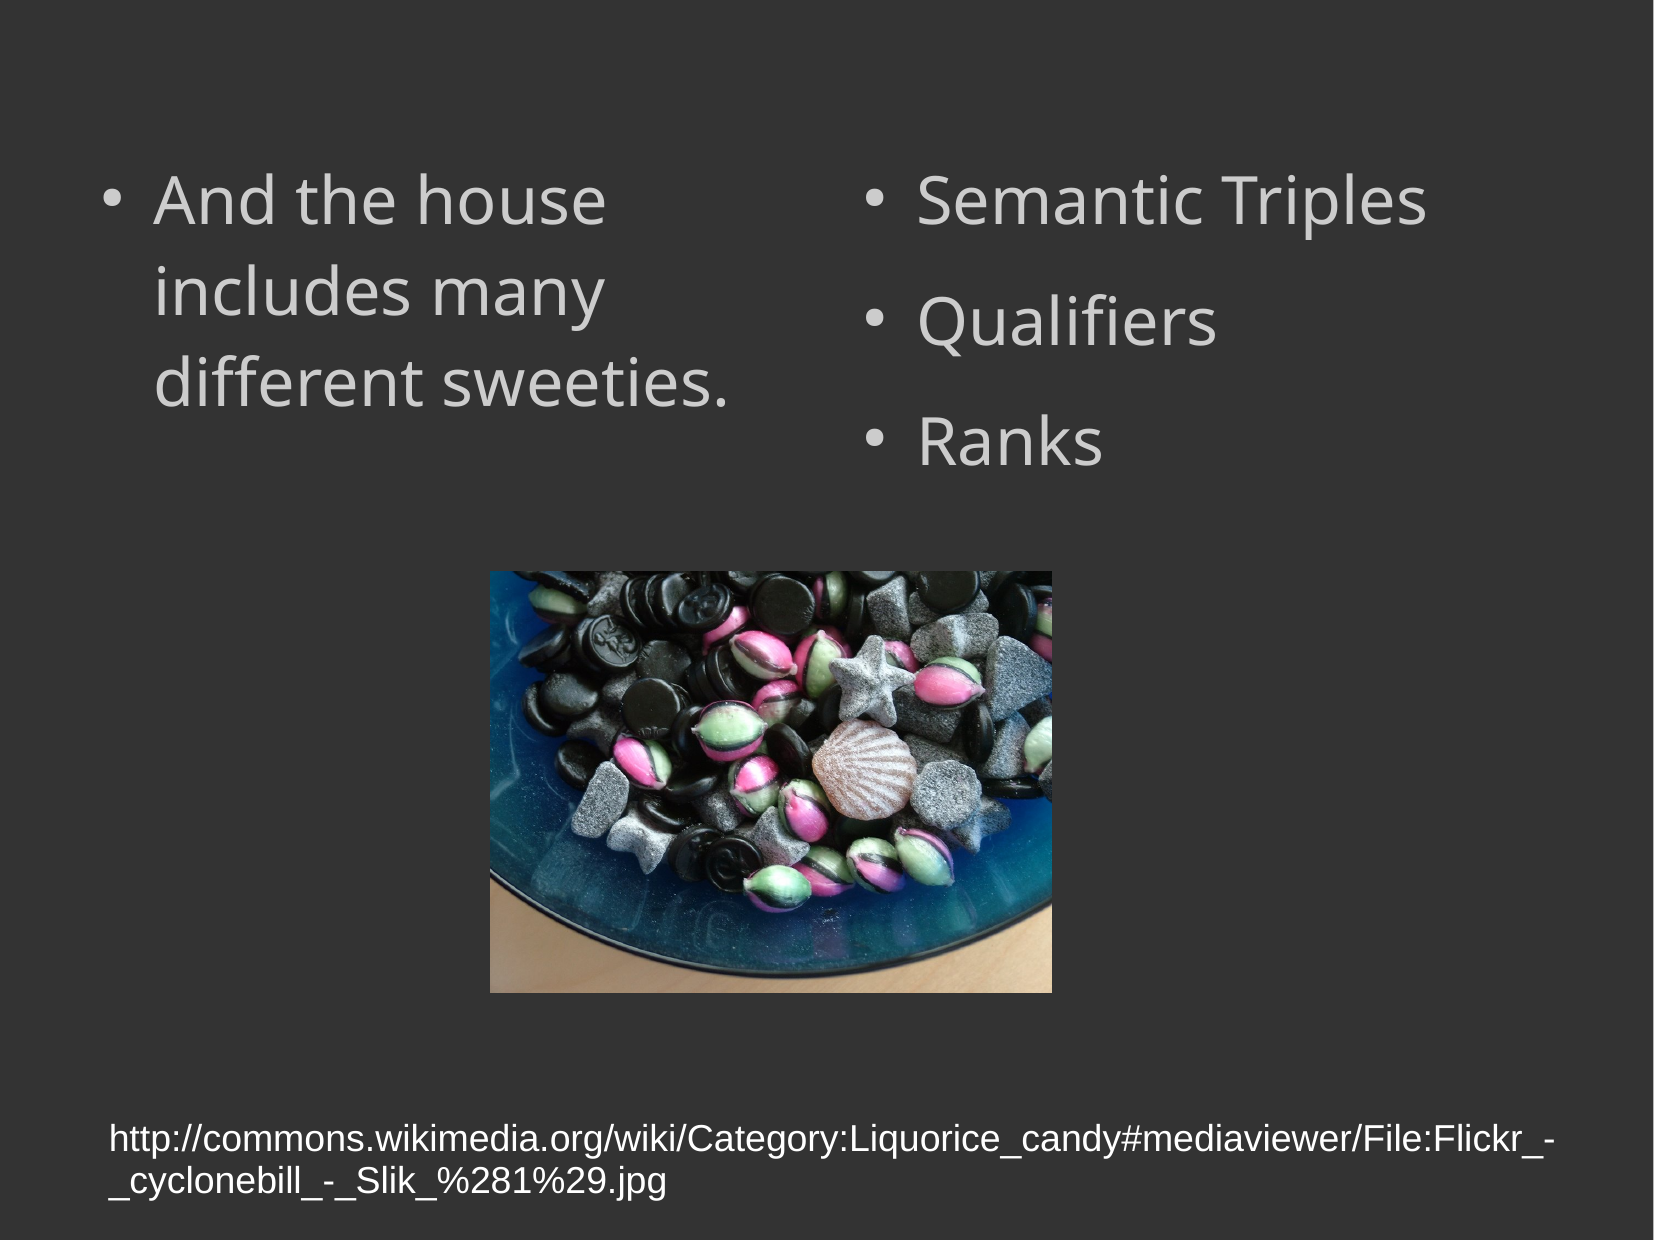

# And the house includes many different sweeties.
Semantic Triples
Qualifiers
Ranks
http://commons.wikimedia.org/wiki/Category:Liquorice_candy#mediaviewer/File:Flickr_-_cyclonebill_-_Slik_%281%29.jpg